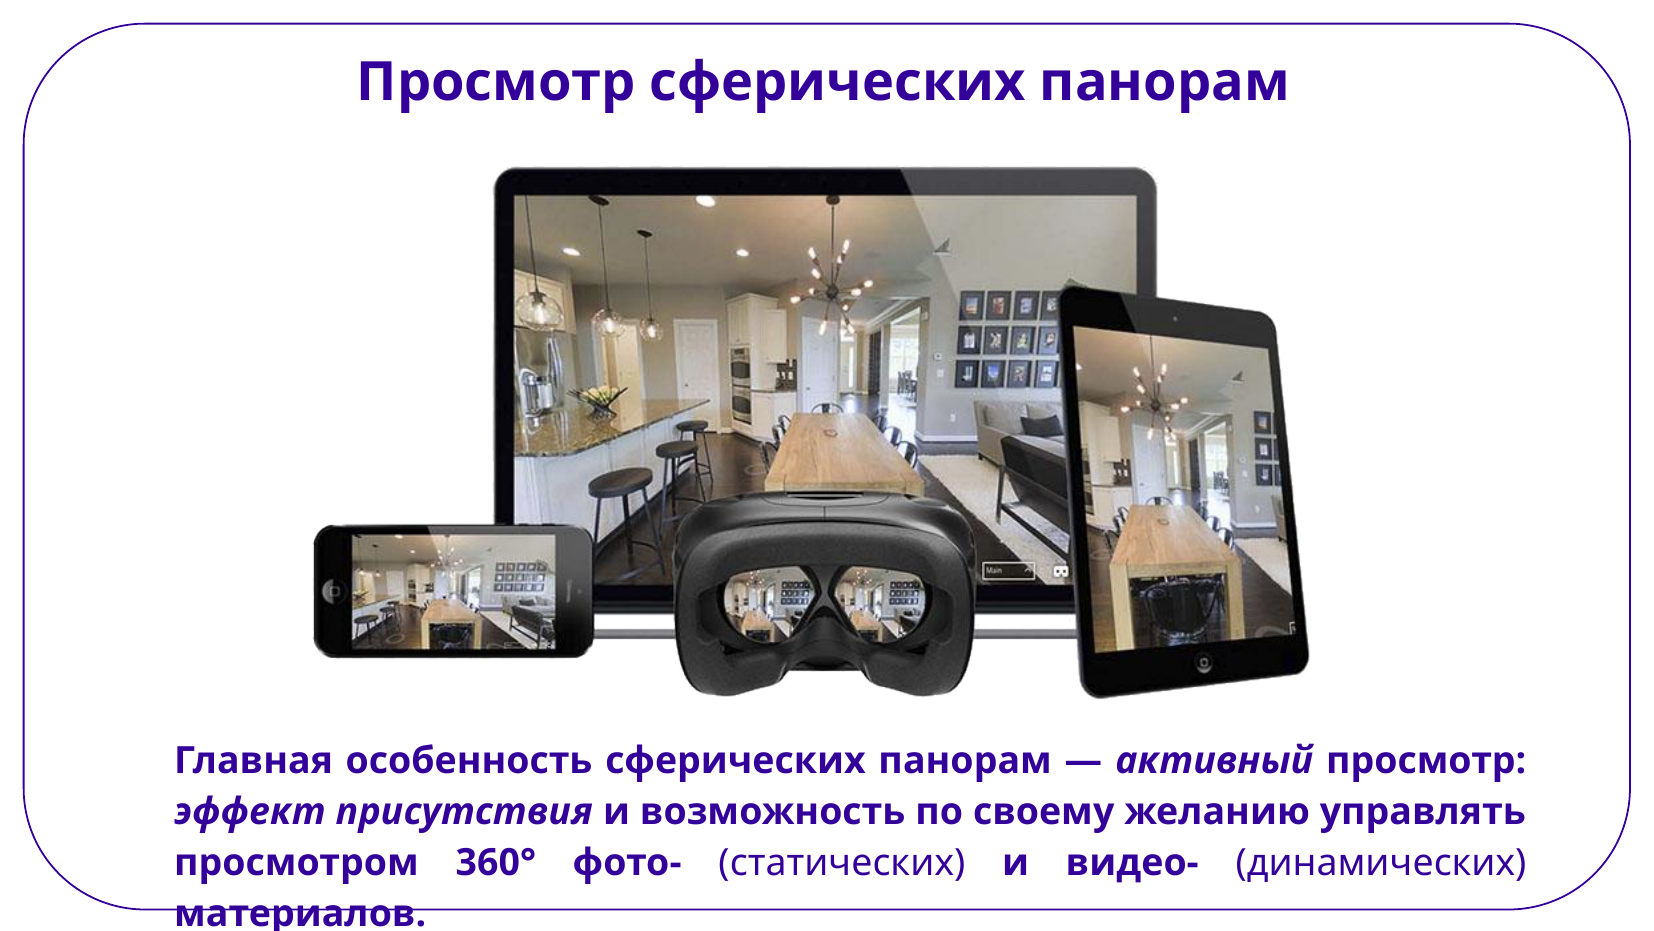

Просмотр сферических панорам
Главная особенность сферических панорам — активный просмотр: эффект присутствия и возможность по своему желанию управлять просмотром 360° фото- (статических) и видео- (динамических) материалов.